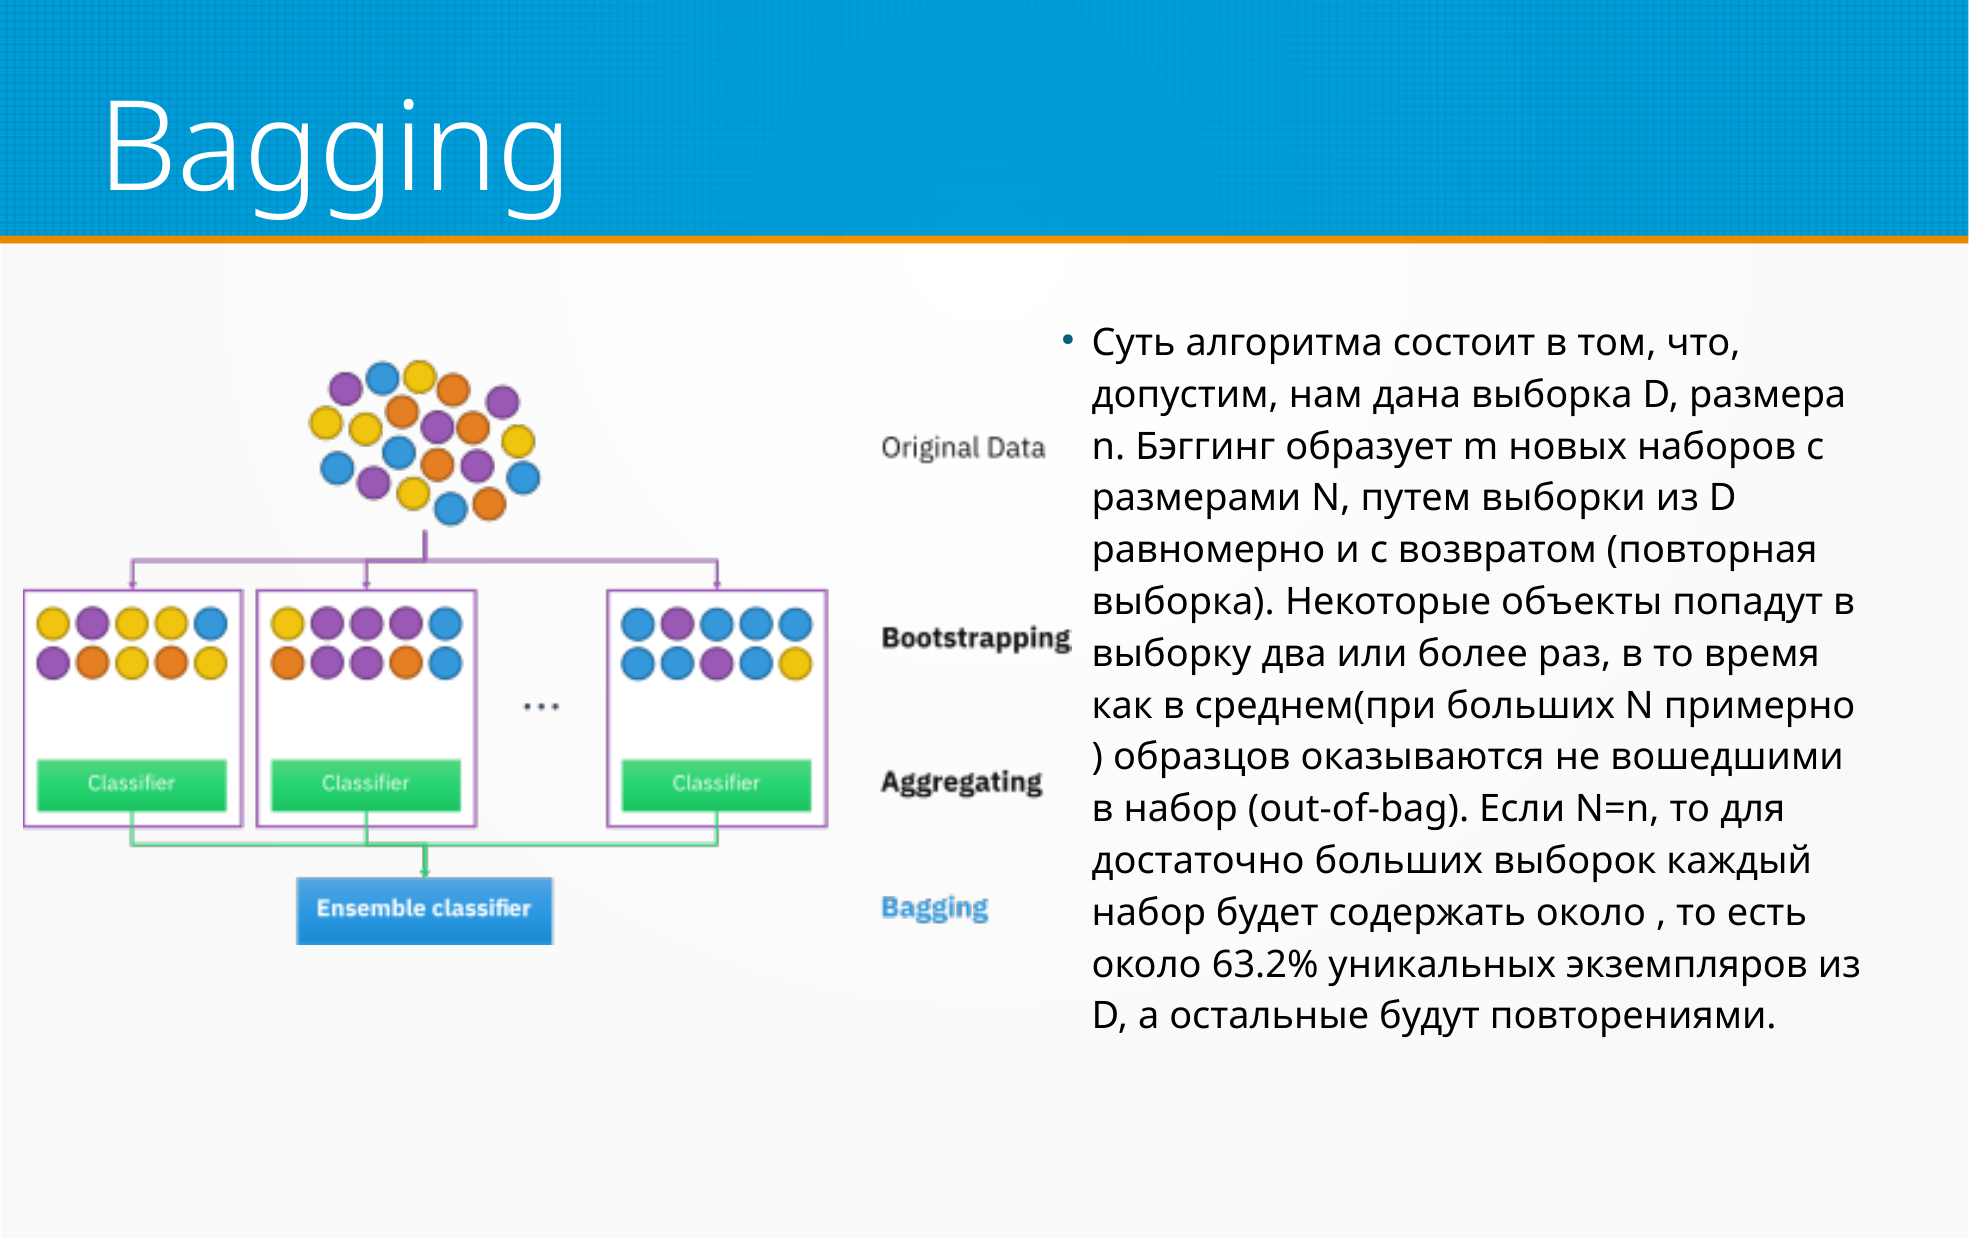

# Bagging
Суть алгоритма состоит в том, что, допустим, нам дана выборка D, размера n. Бэггинг образует m новых наборов с размерами N, путем выборки из D равномерно и с возвратом (повторная выборка). Некоторые объекты попадут в выборку два или более раз, в то время как в среднем(при больших N примерно ) образцов оказываются не вошедшими в набор (out-of-bag). Если N=n, то для достаточно больших выборок каждый набор будет содержать около , то есть около 63.2% уникальных экземпляров из D, а остальные будут повторениями.